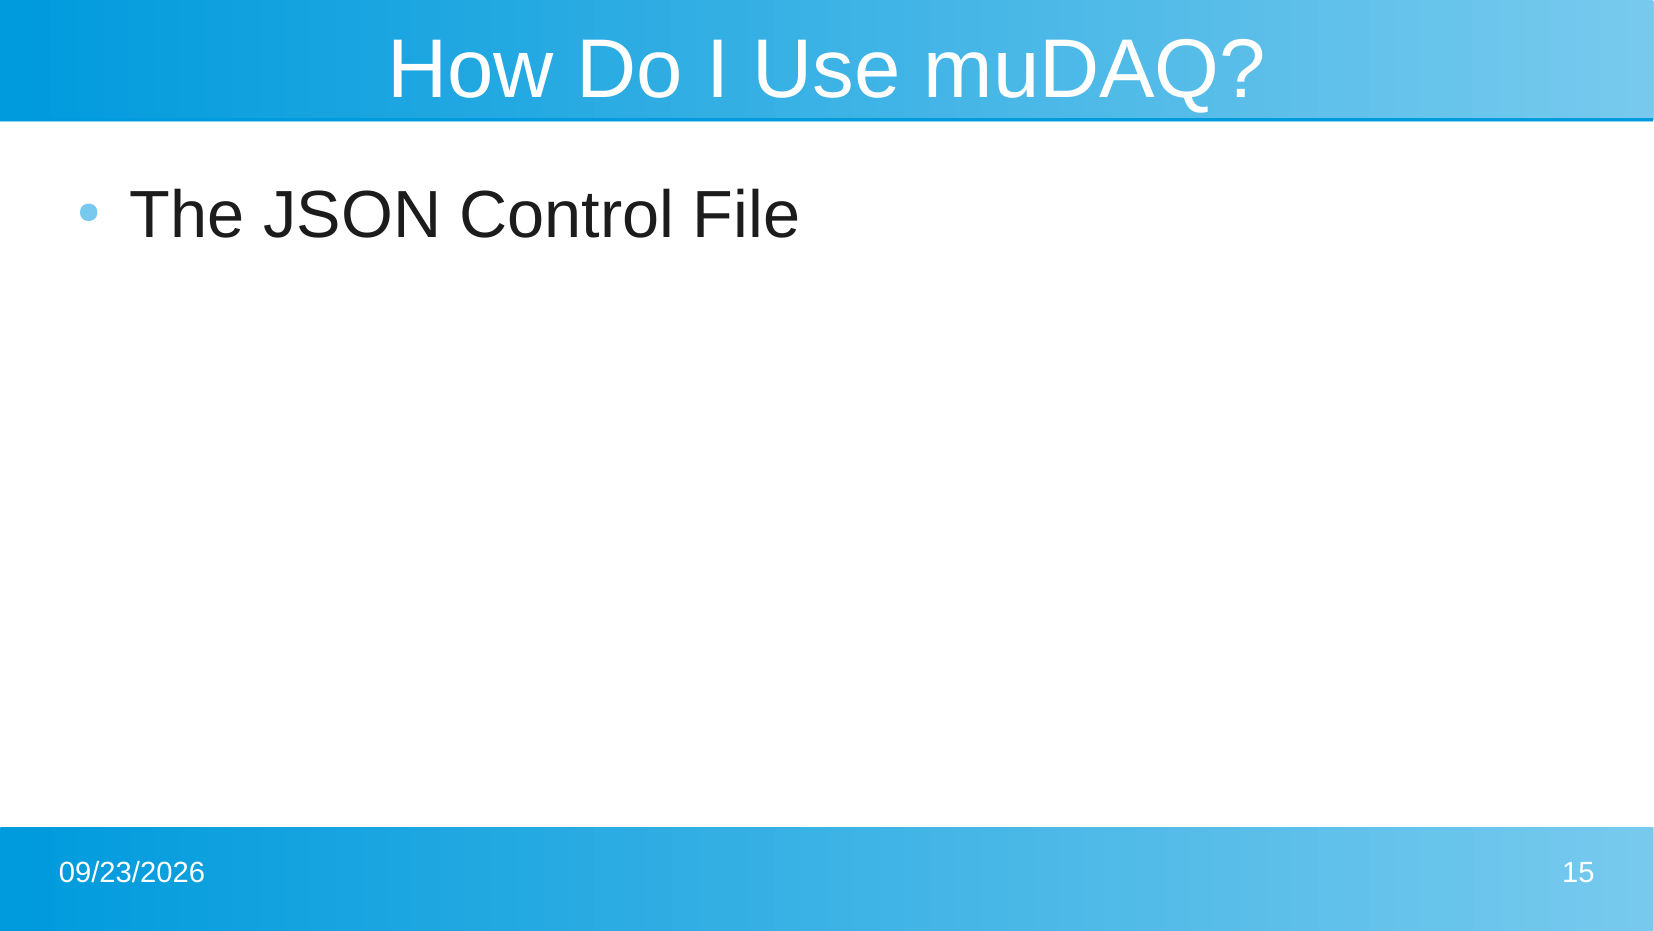

# How Do I Use muDAQ?
The JSON Control File
15